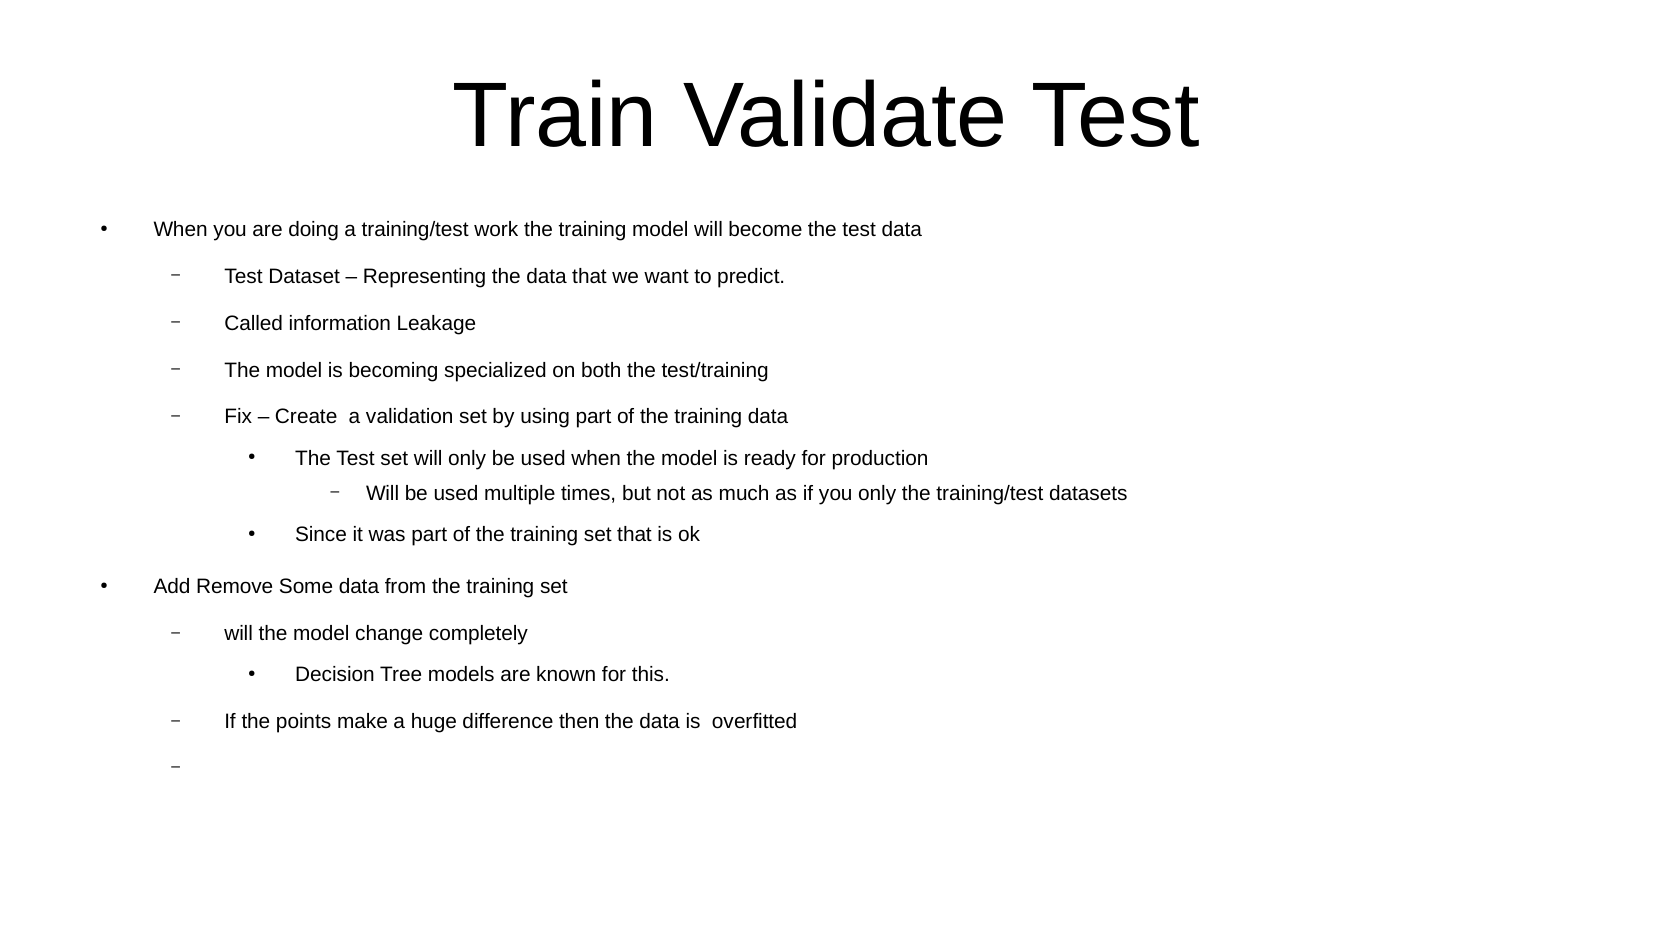

# Train Validate Test
When you are doing a training/test work the training model will become the test data
Test Dataset – Representing the data that we want to predict.
Called information Leakage
The model is becoming specialized on both the test/training
Fix – Create a validation set by using part of the training data
The Test set will only be used when the model is ready for production
Will be used multiple times, but not as much as if you only the training/test datasets
Since it was part of the training set that is ok
Add Remove Some data from the training set
will the model change completely
Decision Tree models are known for this.
If the points make a huge difference then the data is overfitted